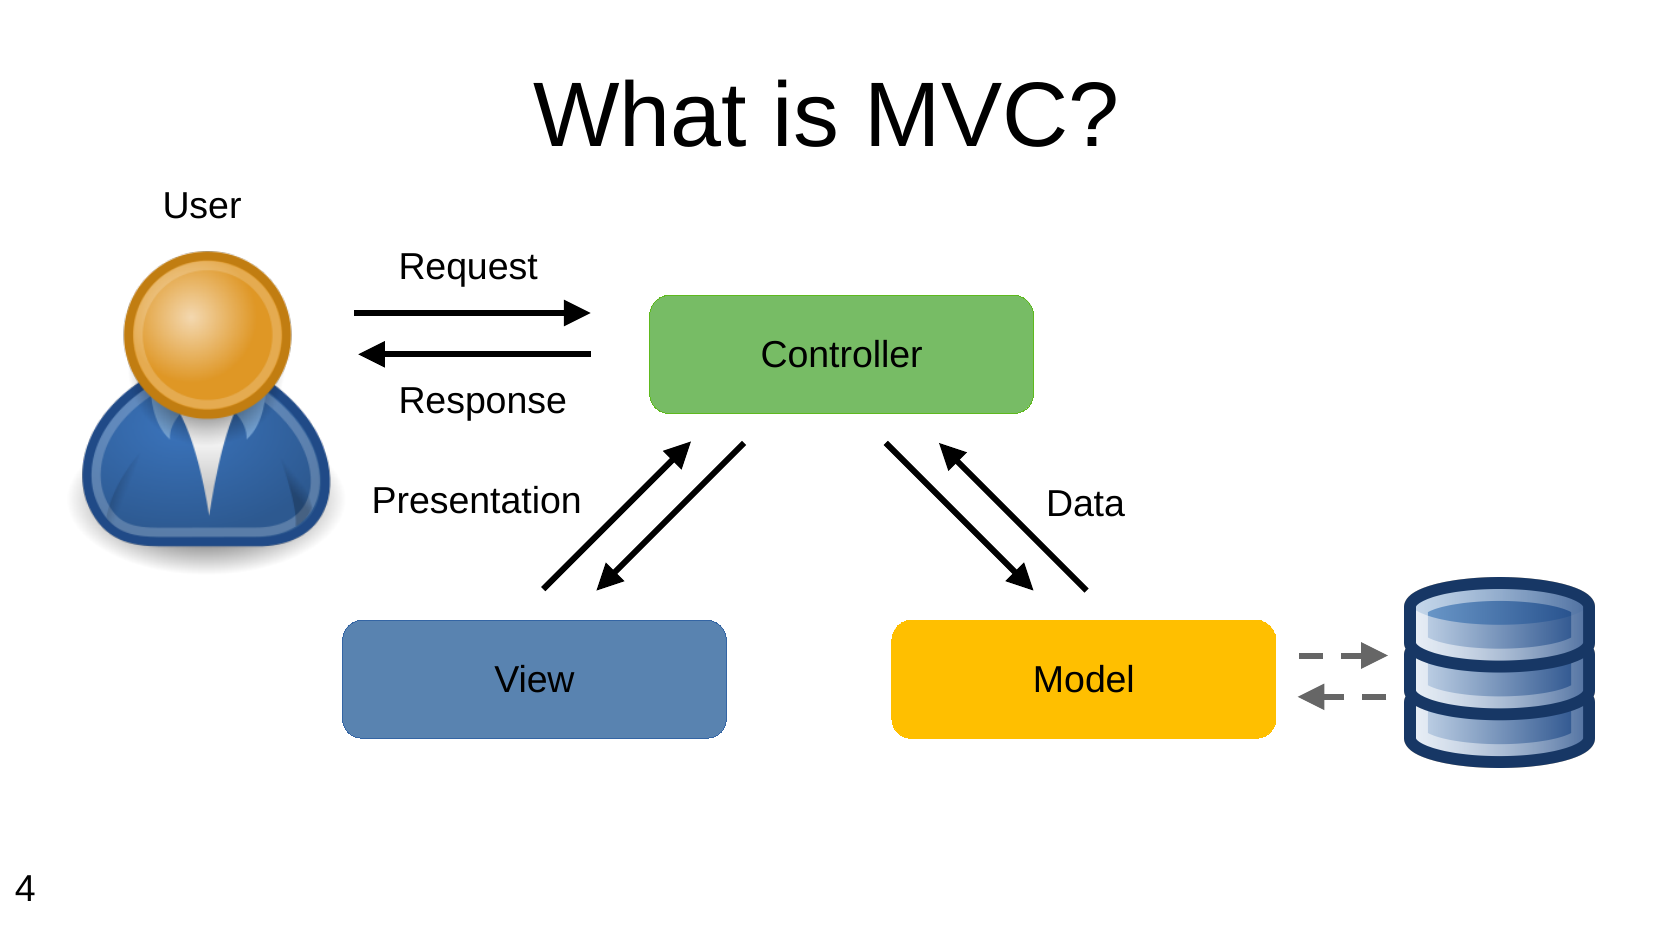

# What is MVC?
User
Request
Controller
Response
Presentation
Data
View
Model
2